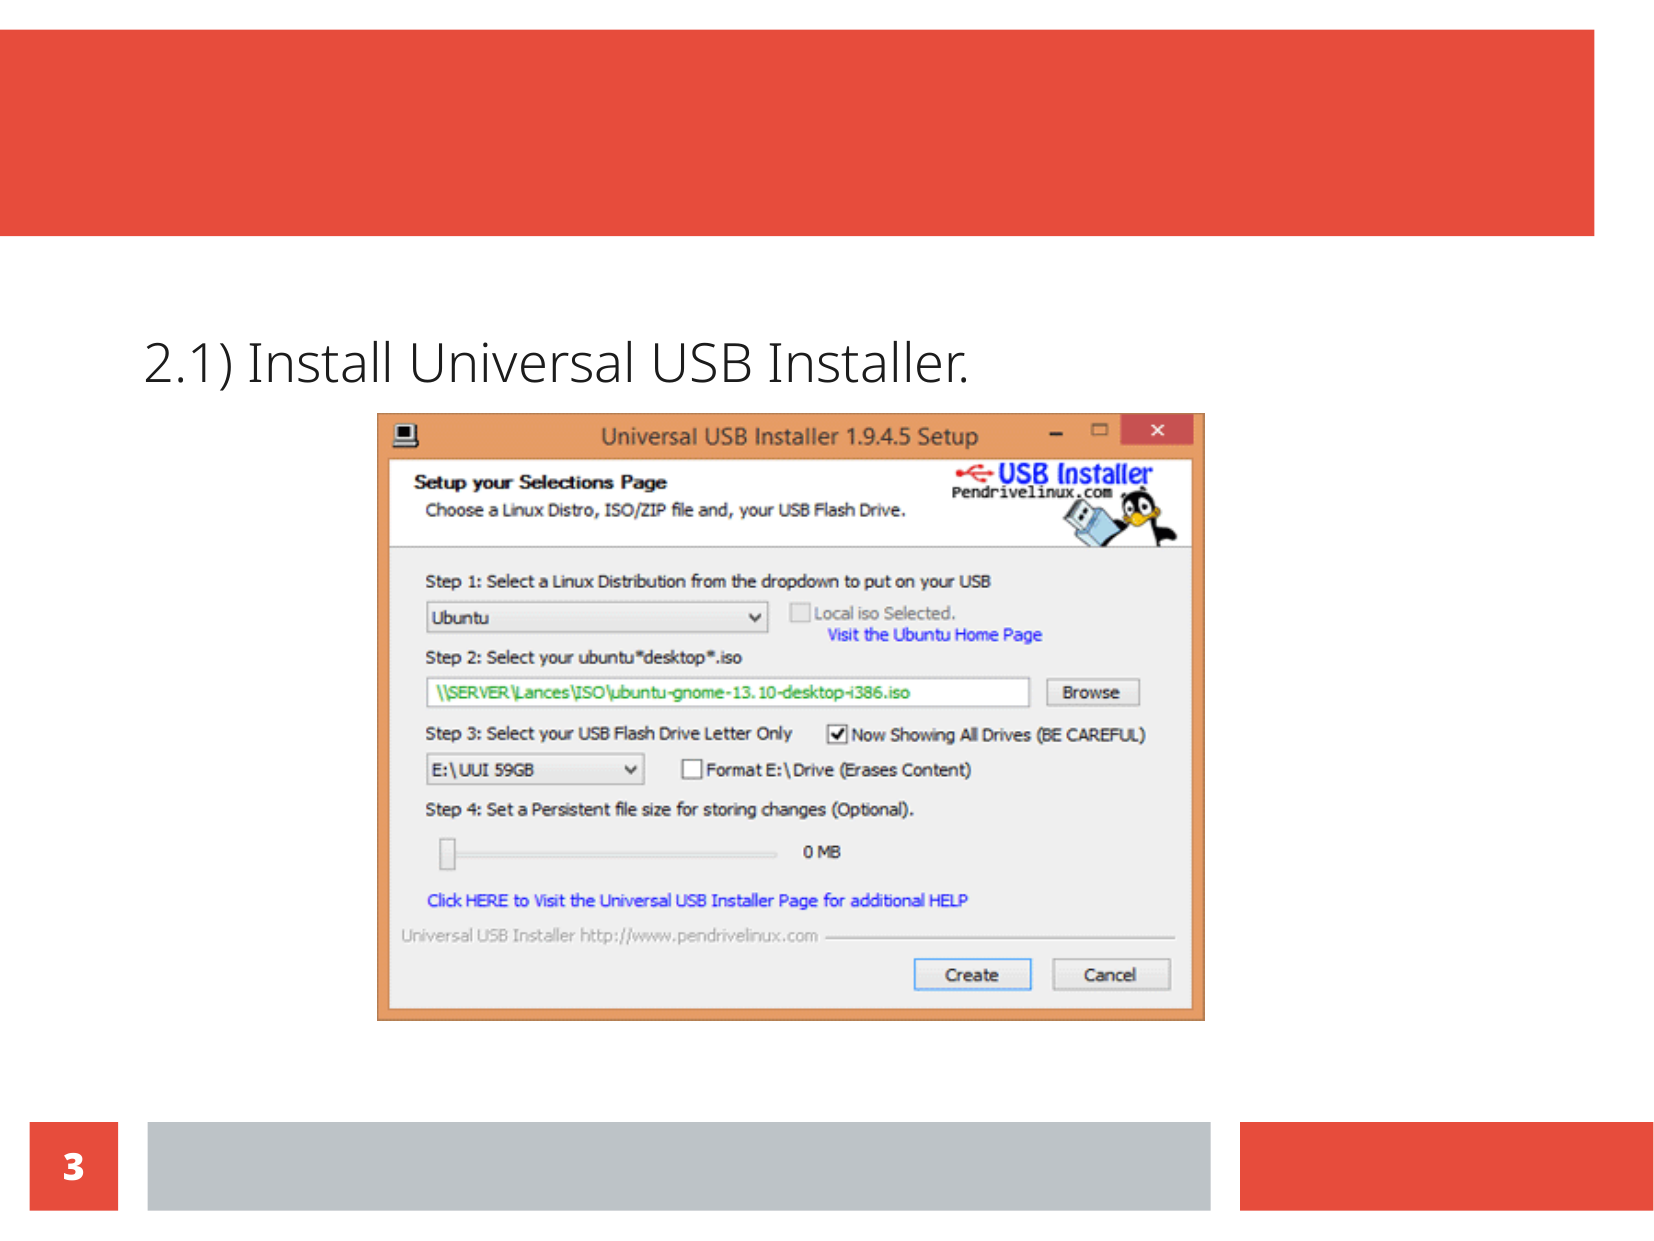

#
 2.1) Install Universal USB Installer.
3